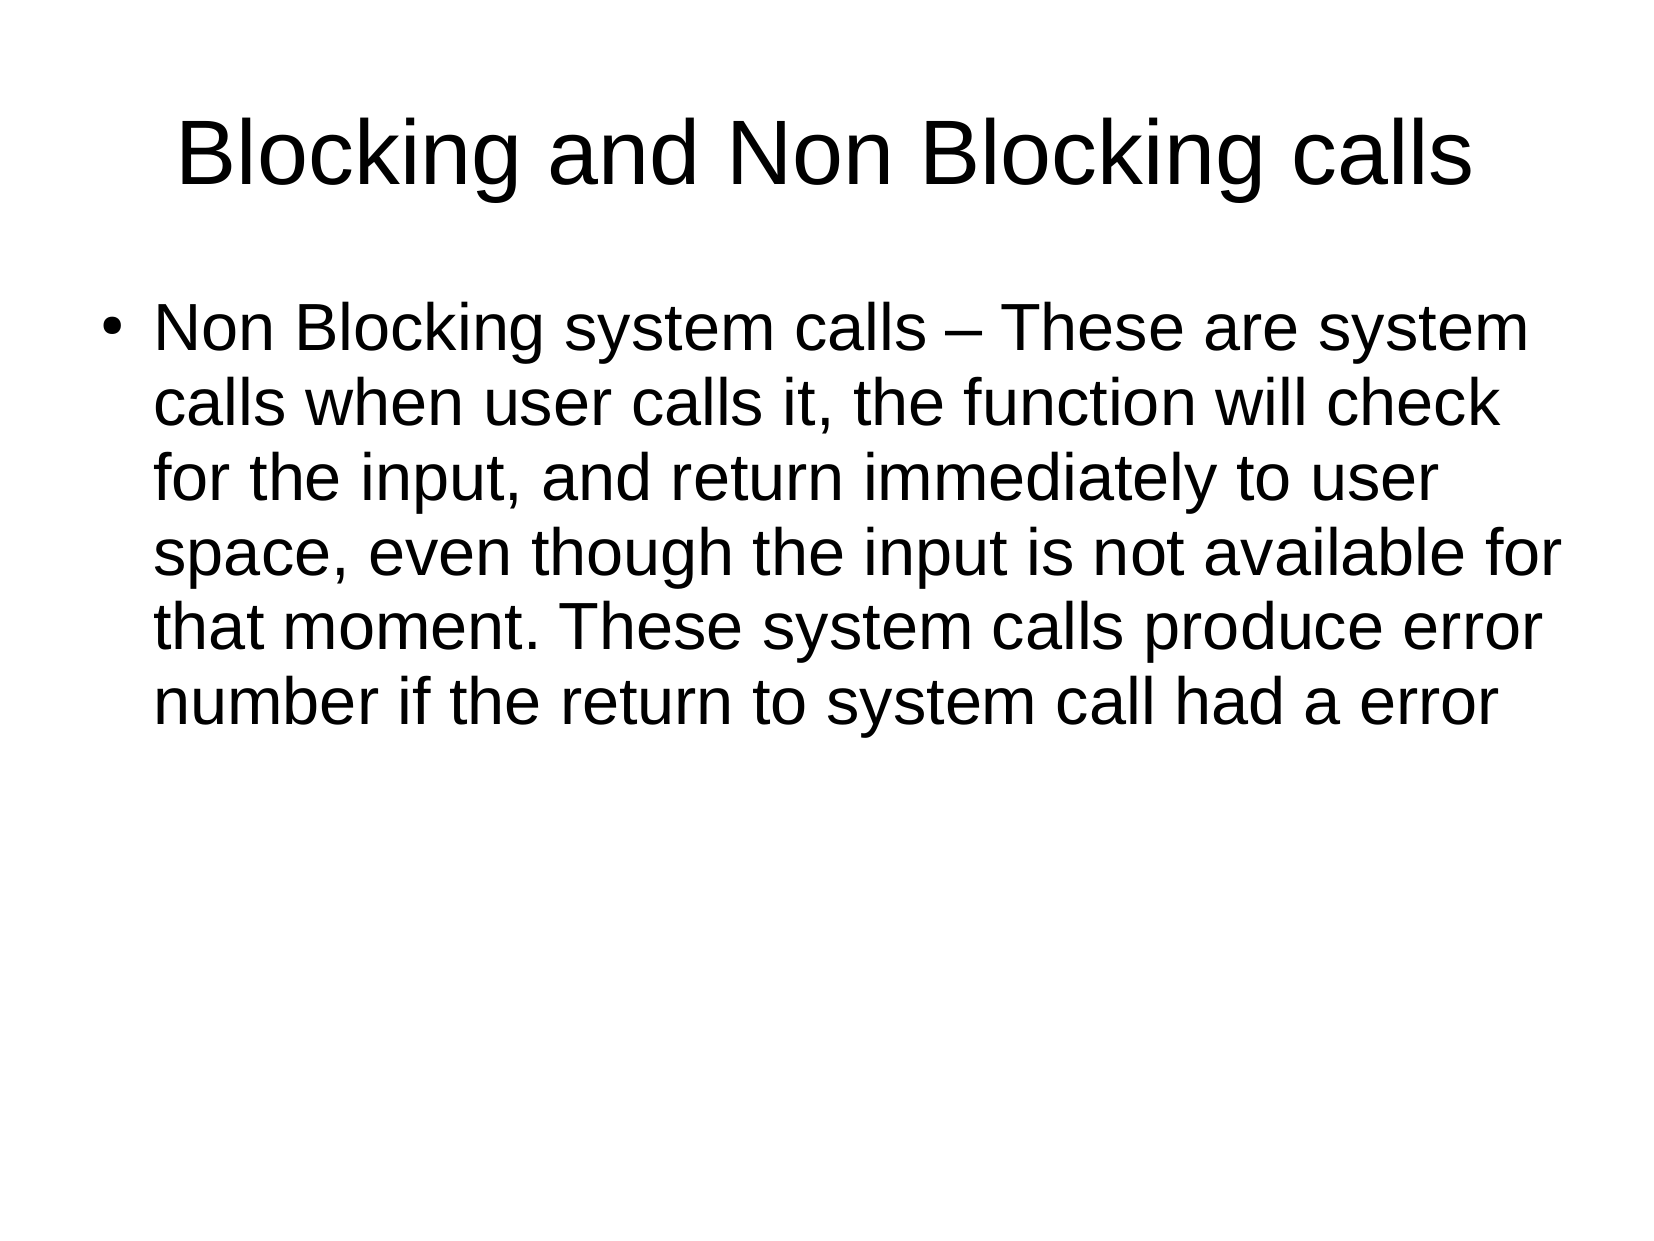

# Blocking and Non Blocking calls
Non Blocking system calls – These are system calls when user calls it, the function will check for the input, and return immediately to user space, even though the input is not available for that moment. These system calls produce error number if the return to system call had a error